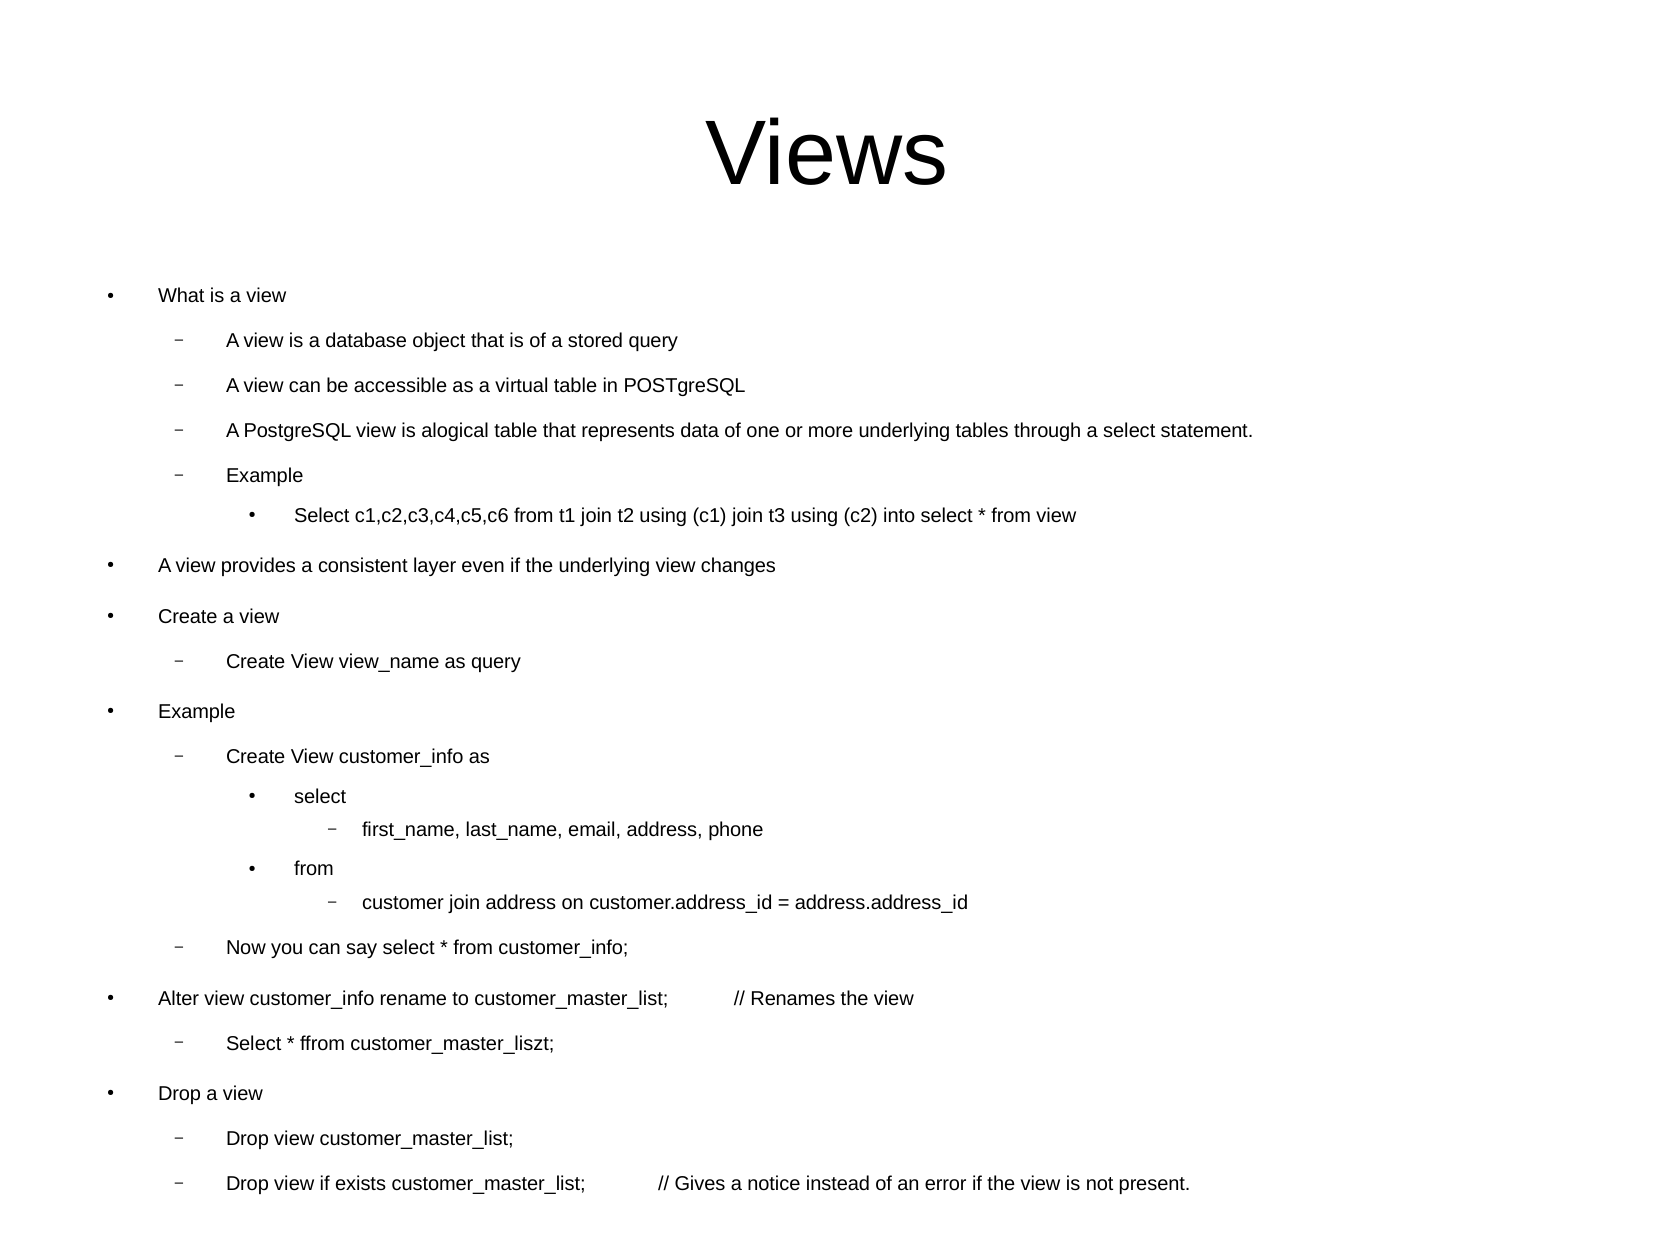

# Views
What is a view
A view is a database object that is of a stored query
A view can be accessible as a virtual table in POSTgreSQL
A PostgreSQL view is alogical table that represents data of one or more underlying tables through a select statement.
Example
Select c1,c2,c3,c4,c5,c6 from t1 join t2 using (c1) join t3 using (c2) into select * from view
A view provides a consistent layer even if the underlying view changes
Create a view
Create View view_name as query
Example
Create View customer_info as
select
first_name, last_name, email, address, phone
from
customer join address on customer.address_id = address.address_id
Now you can say select * from customer_info;
Alter view customer_info rename to customer_master_list;		// Renames the view
Select * ffrom customer_master_liszt;
Drop a view
Drop view customer_master_list;
Drop view if exists customer_master_list;		// Gives a notice instead of an error if the view is not present.